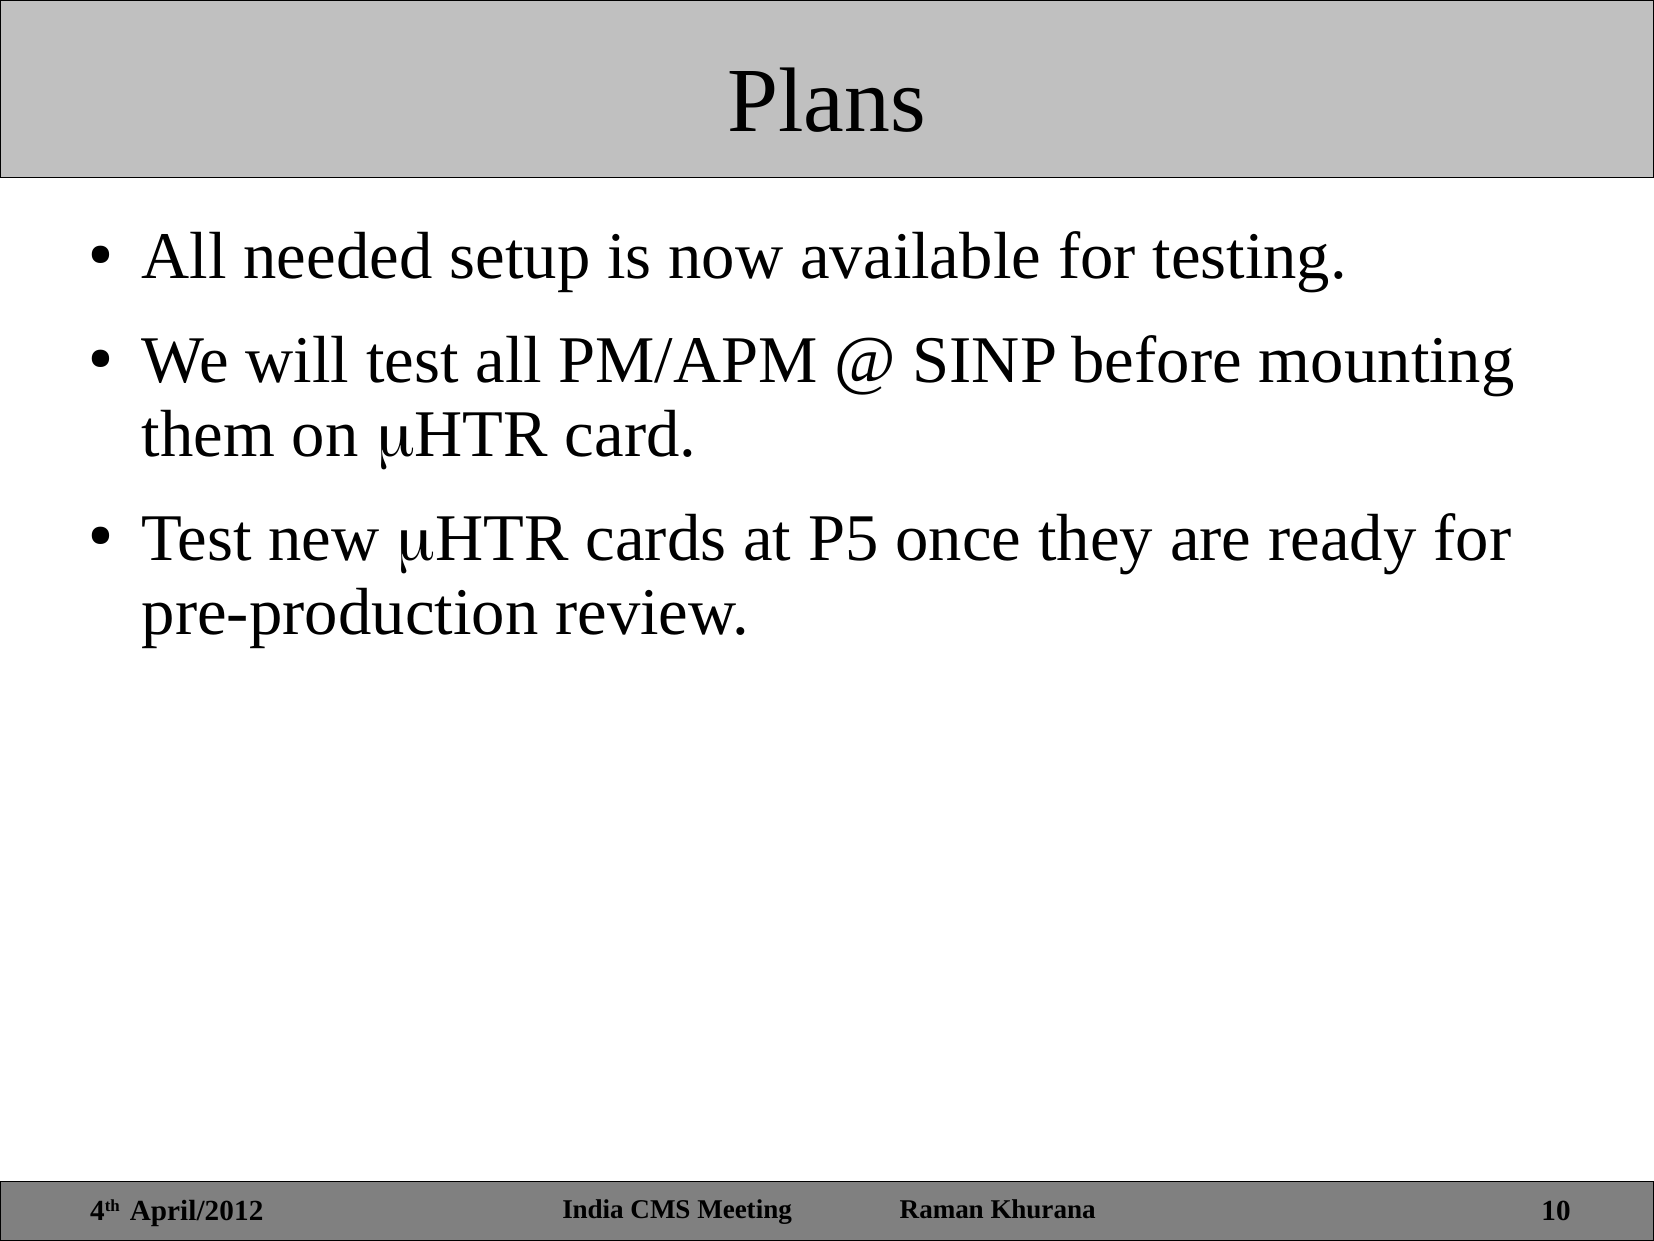

# Plans
All needed setup is now available for testing.
We will test all PM/APM @ SINP before mounting them on mHTR card.
Test new mHTR cards at P5 once they are ready for pre-production review.
10